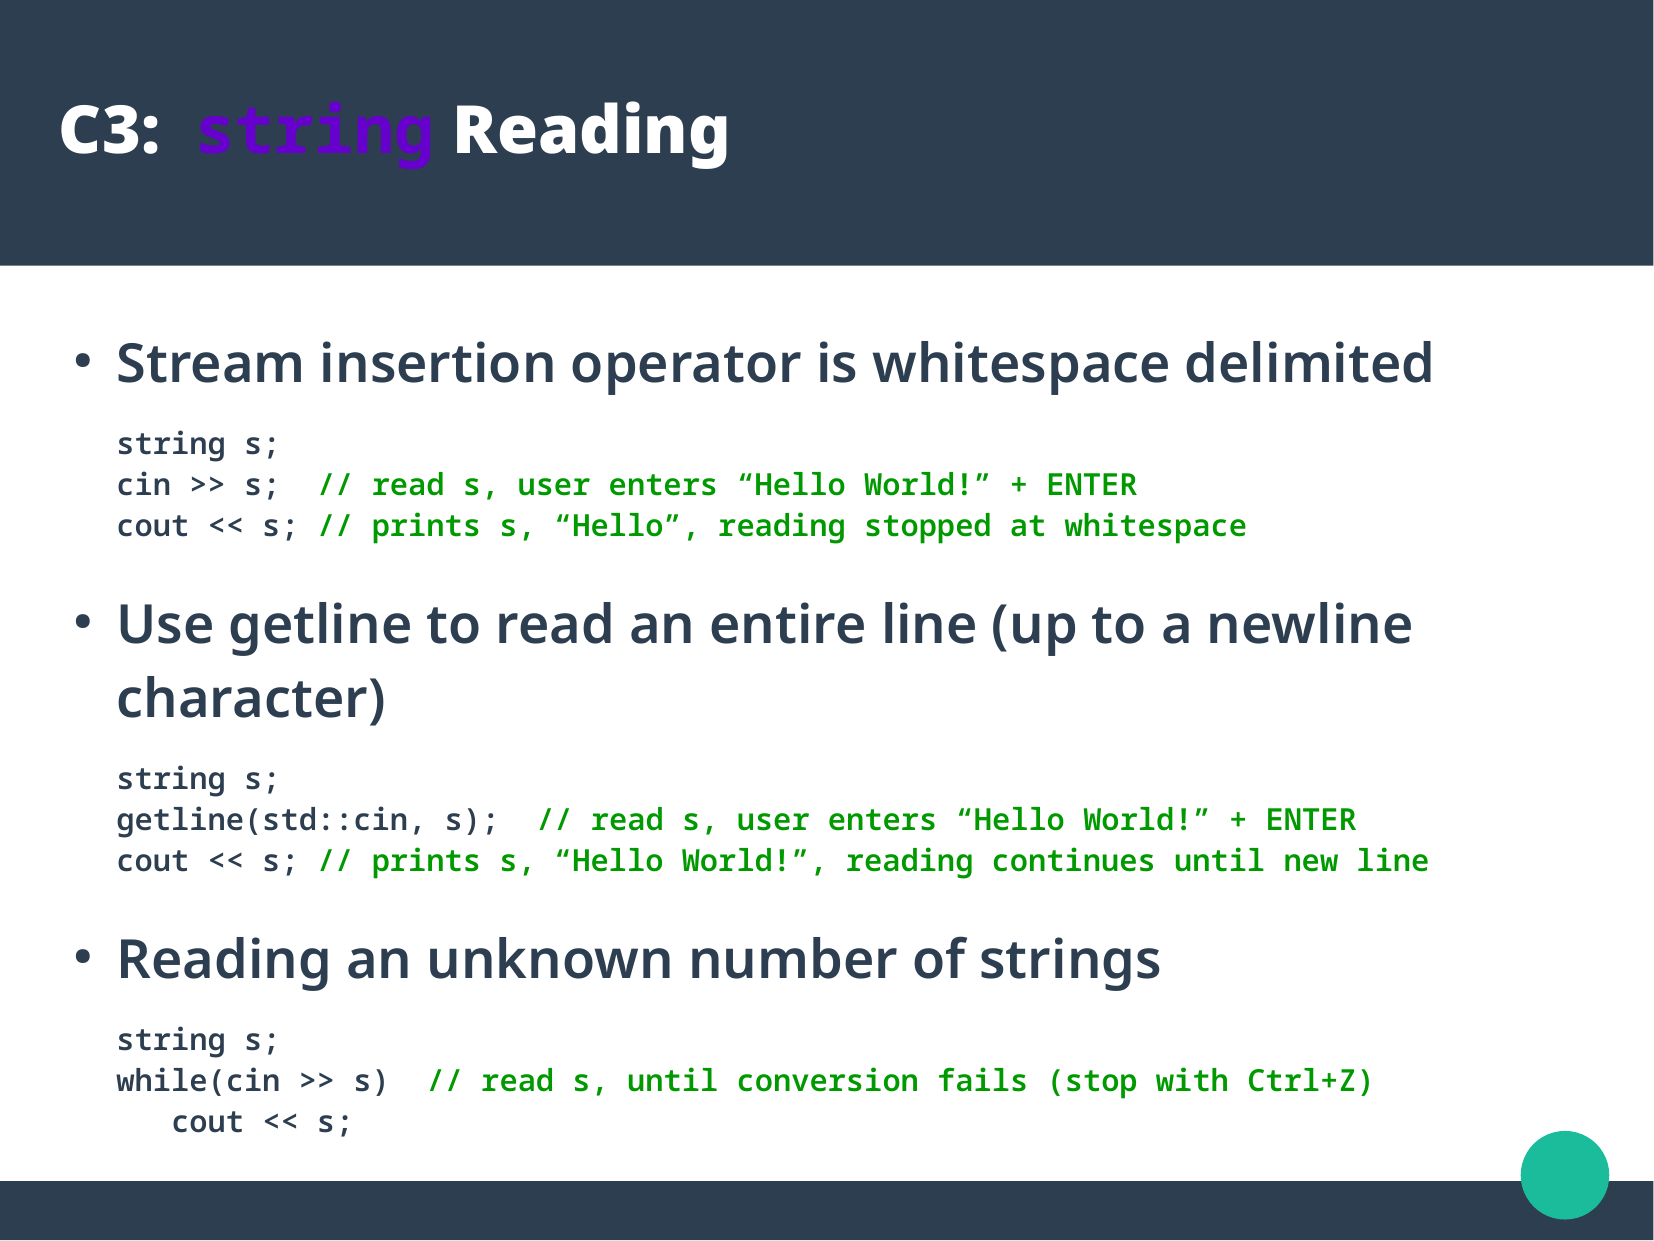

# C3: string Reading
Stream insertion operator is whitespace delimited
string s;
cin >> s; // read s, user enters “Hello World!” + ENTER
cout << s; // prints s, “Hello”, reading stopped at whitespace
Use getline to read an entire line (up to a newline character)
string s;
getline(std::cin, s); // read s, user enters “Hello World!” + ENTER
cout << s; // prints s, “Hello World!”, reading continues until new line
Reading an unknown number of strings
string s;
while(cin >> s) // read s, until conversion fails (stop with Ctrl+Z)
 cout << s;